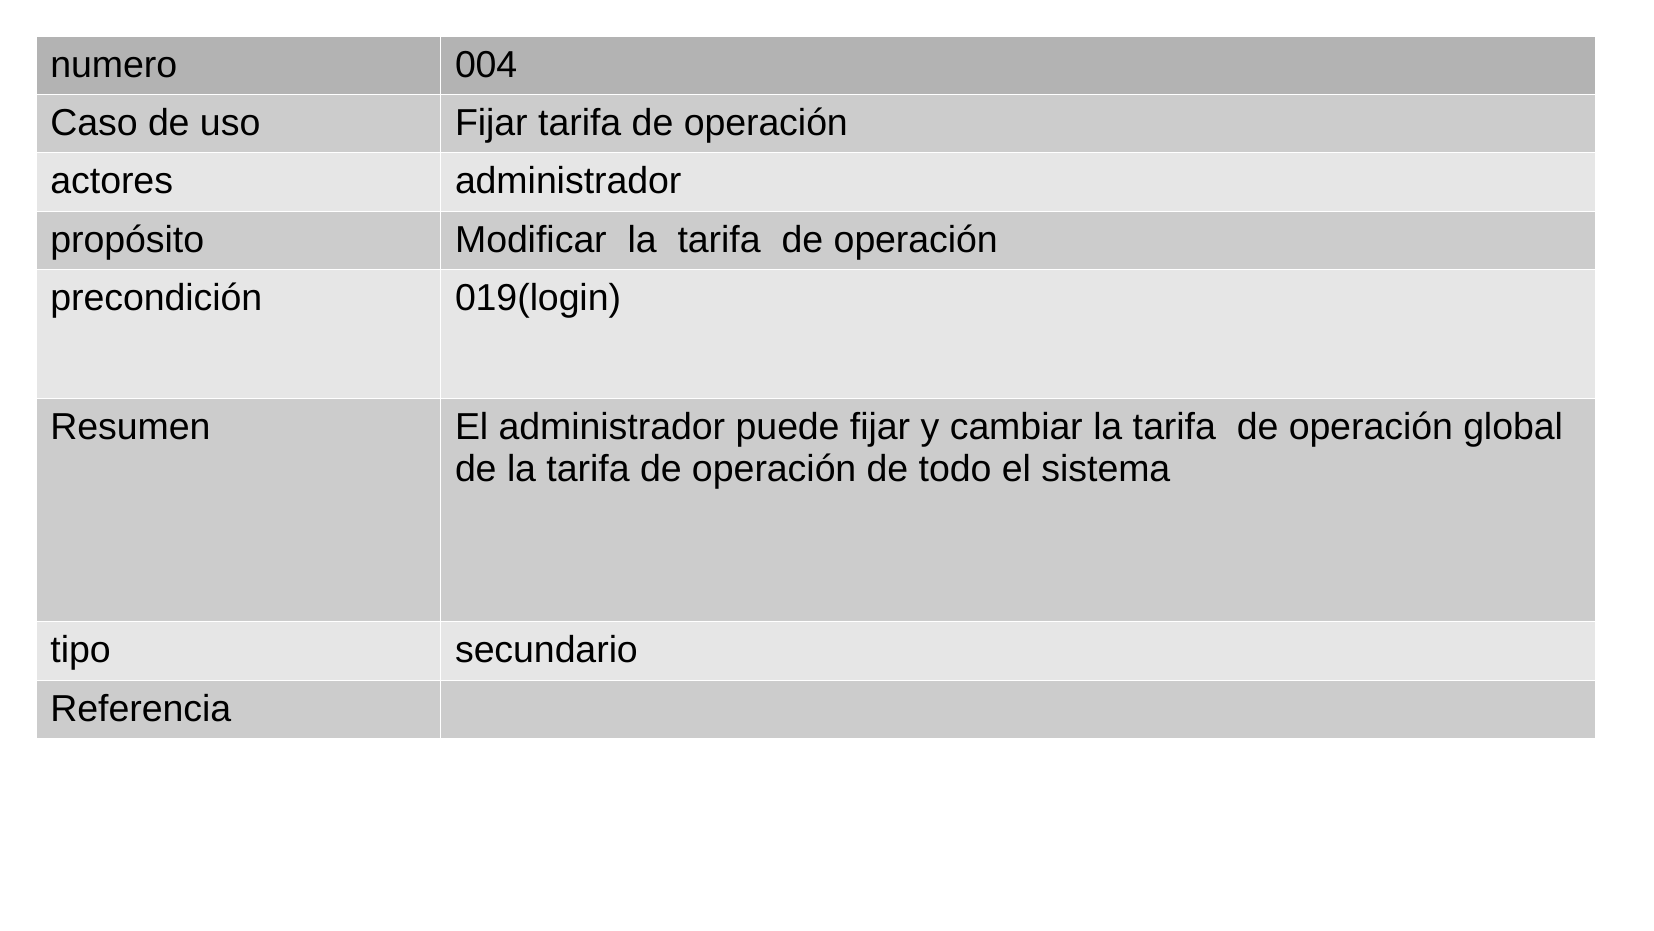

| numero | 004 |
| --- | --- |
| Caso de uso | Fijar tarifa de operación |
| actores | administrador |
| propósito | Modificar la tarifa de operación |
| precondición | 019(login) |
| Resumen | El administrador puede fijar y cambiar la tarifa de operación global de la tarifa de operación de todo el sistema |
| tipo | secundario |
| Referencia | |